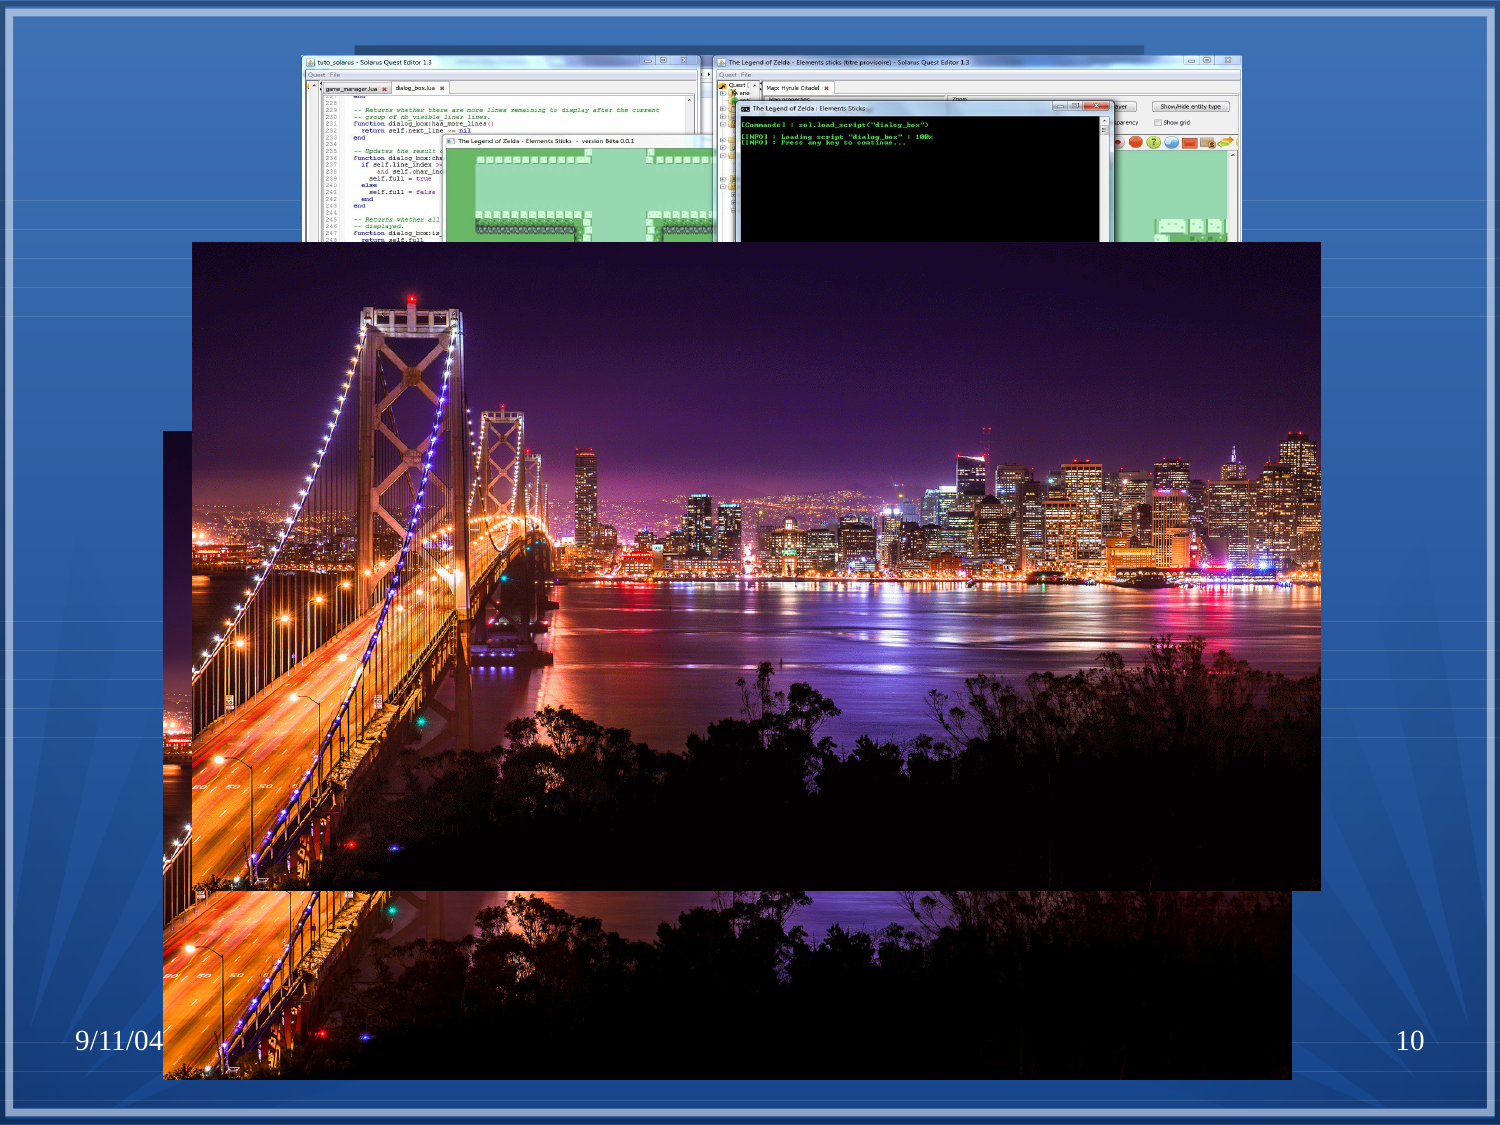

# Images animés
9/11/04
Présentation exemple
10